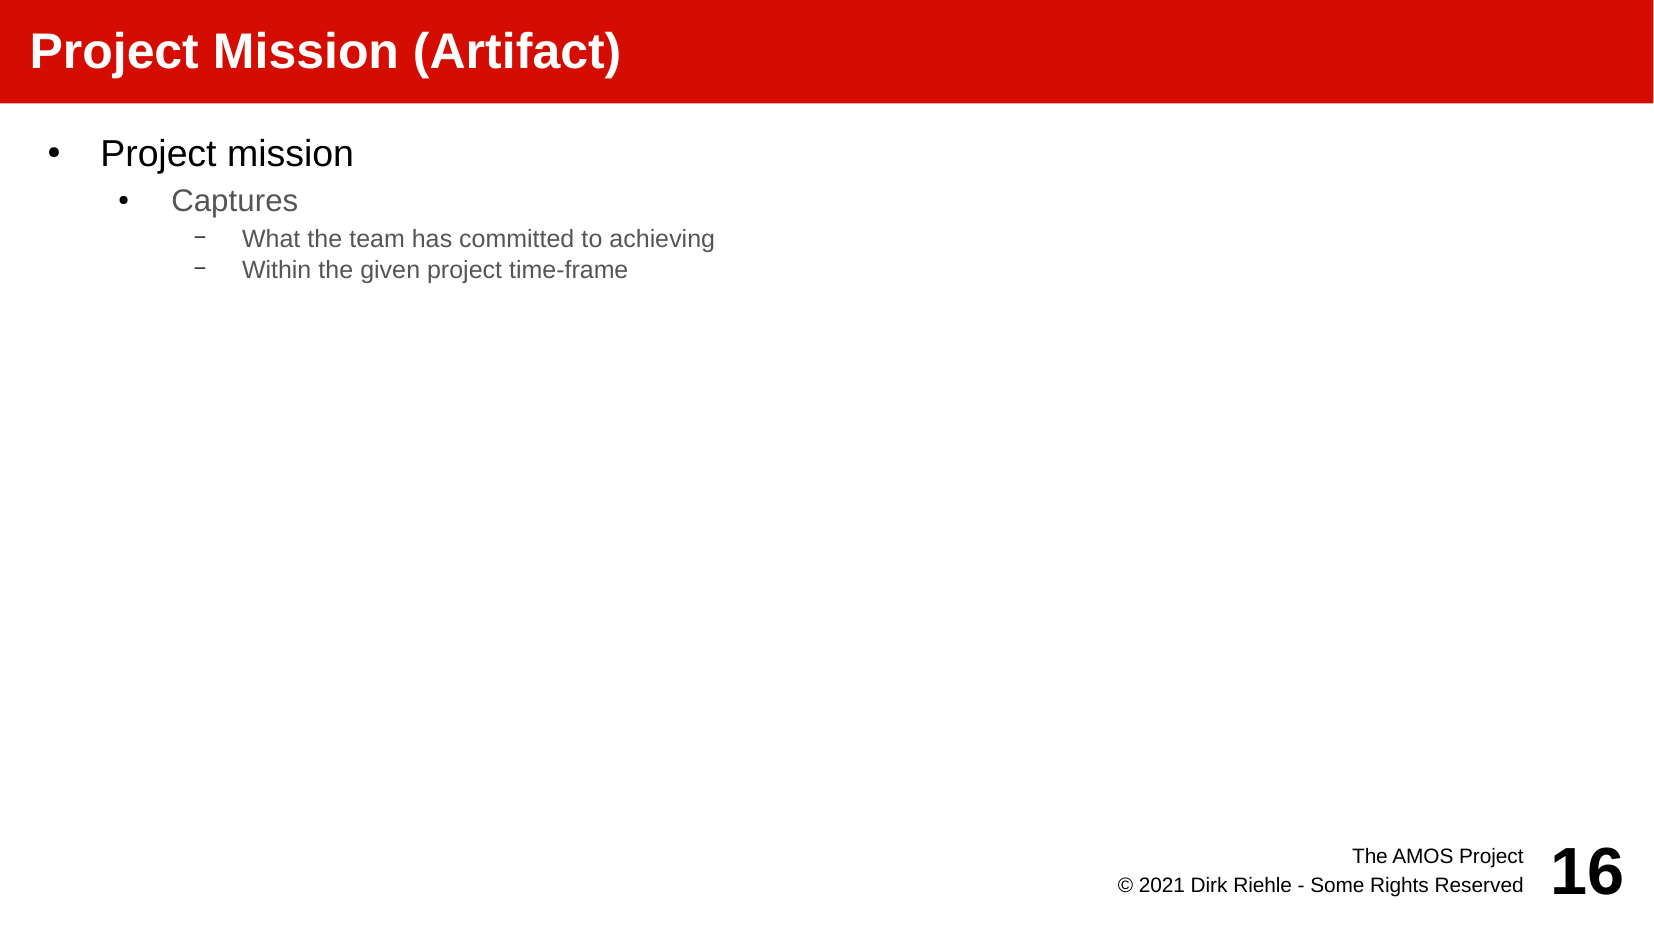

# Project Mission (Artifact)
Project mission
Captures
What the team has committed to achieving
Within the given project time-frame
The AMOS Project
16
© 2021 Dirk Riehle - Some Rights Reserved